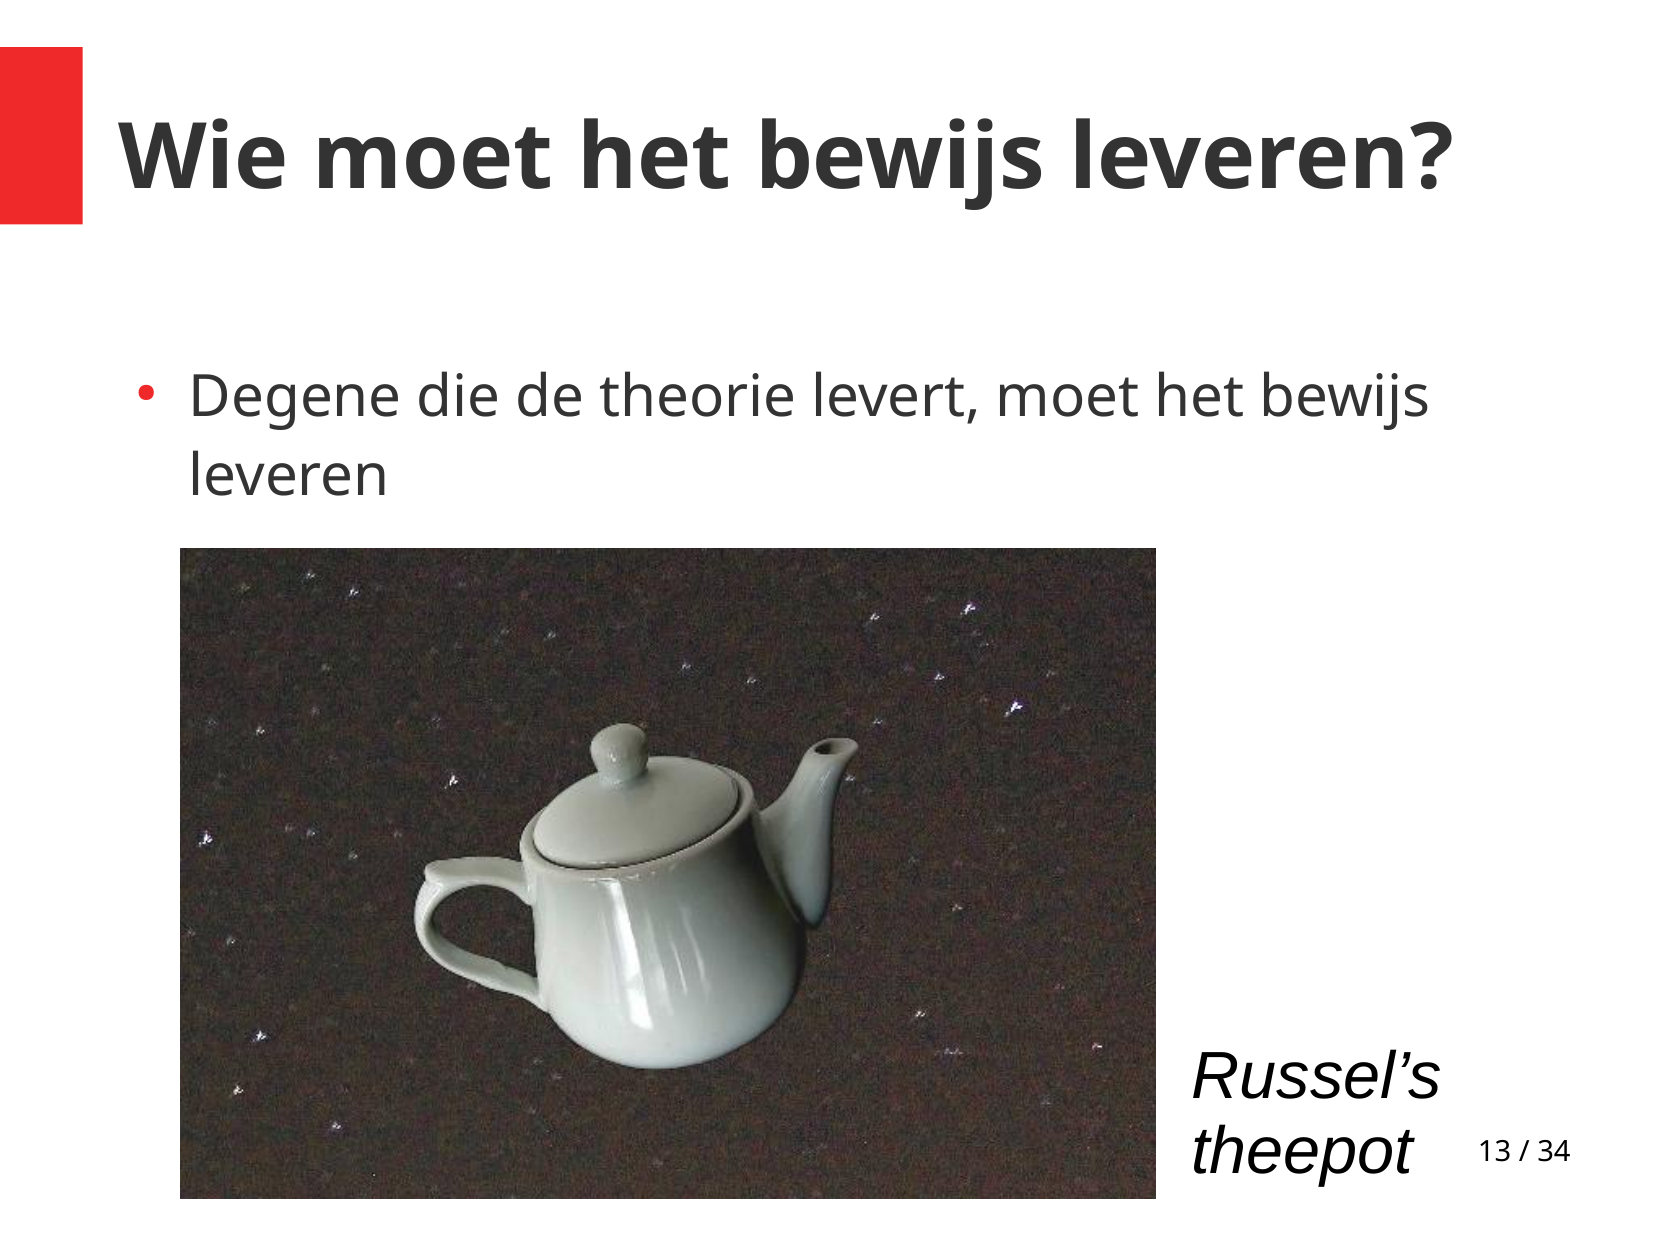

# Wie moet het bewijs leveren?
Degene die de theorie levert, moet het bewijs leveren
Russel’s theepot
13